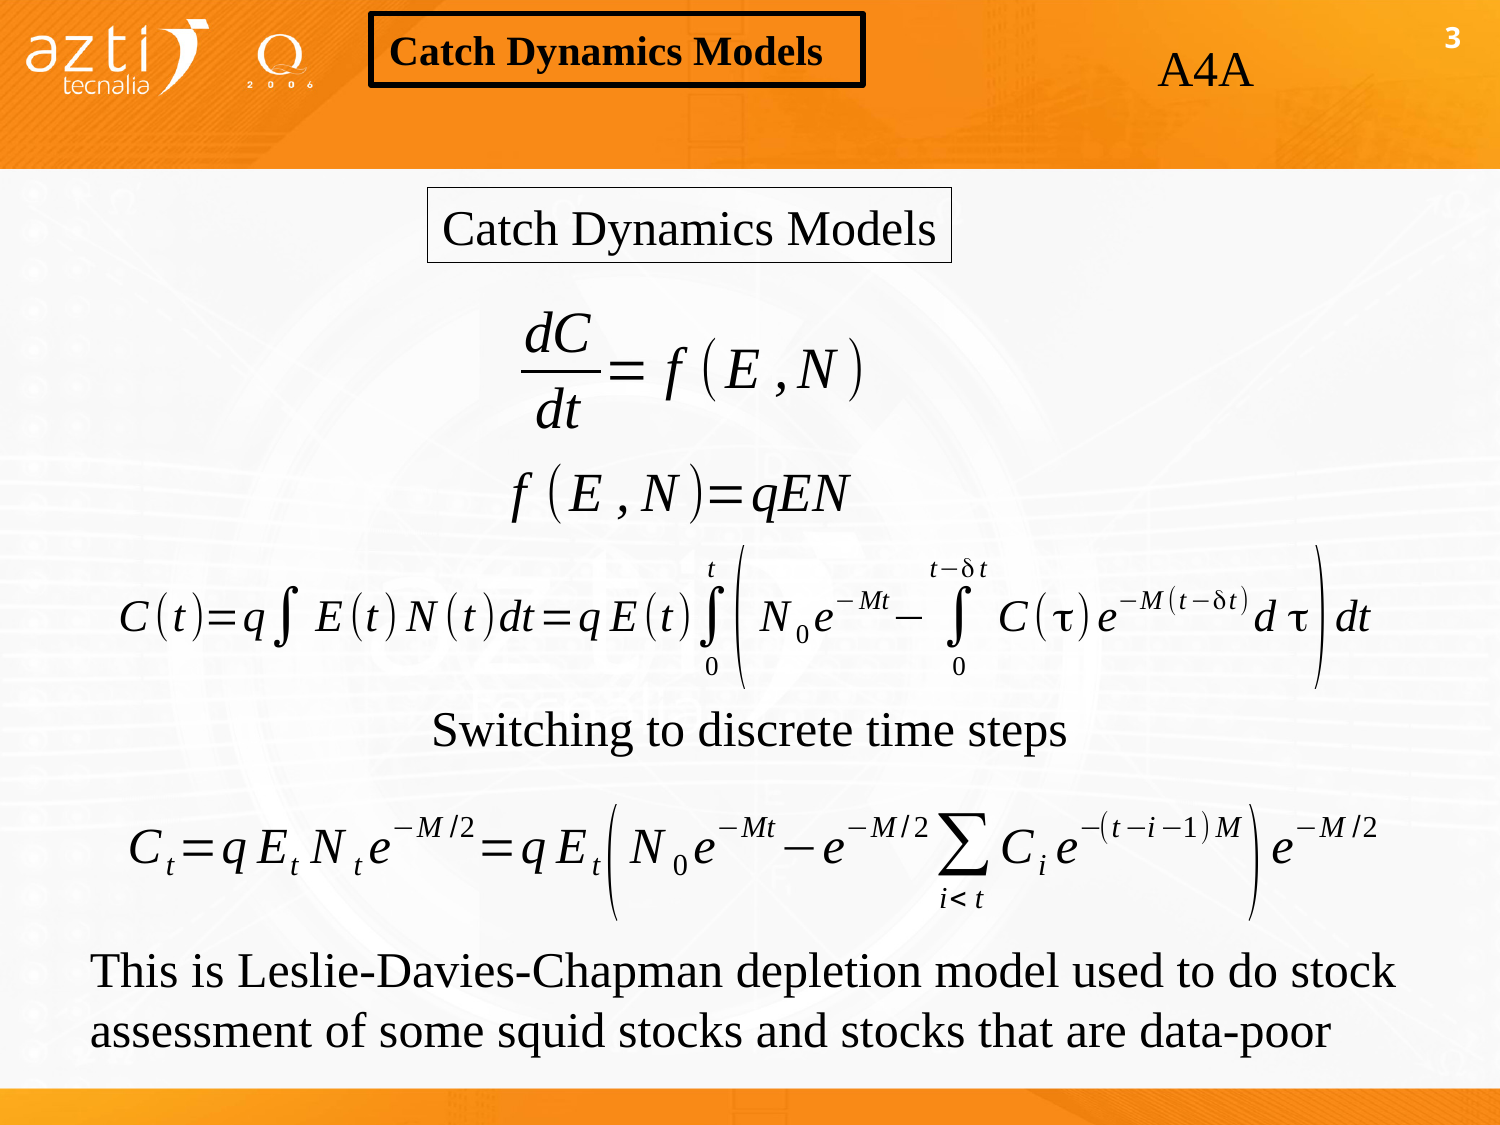

Catch Dynamics Models
A4A
Catch Dynamics Models
Switching to discrete time steps
This is Leslie-Davies-Chapman depletion model used to do stock assessment of some squid stocks and stocks that are data-poor